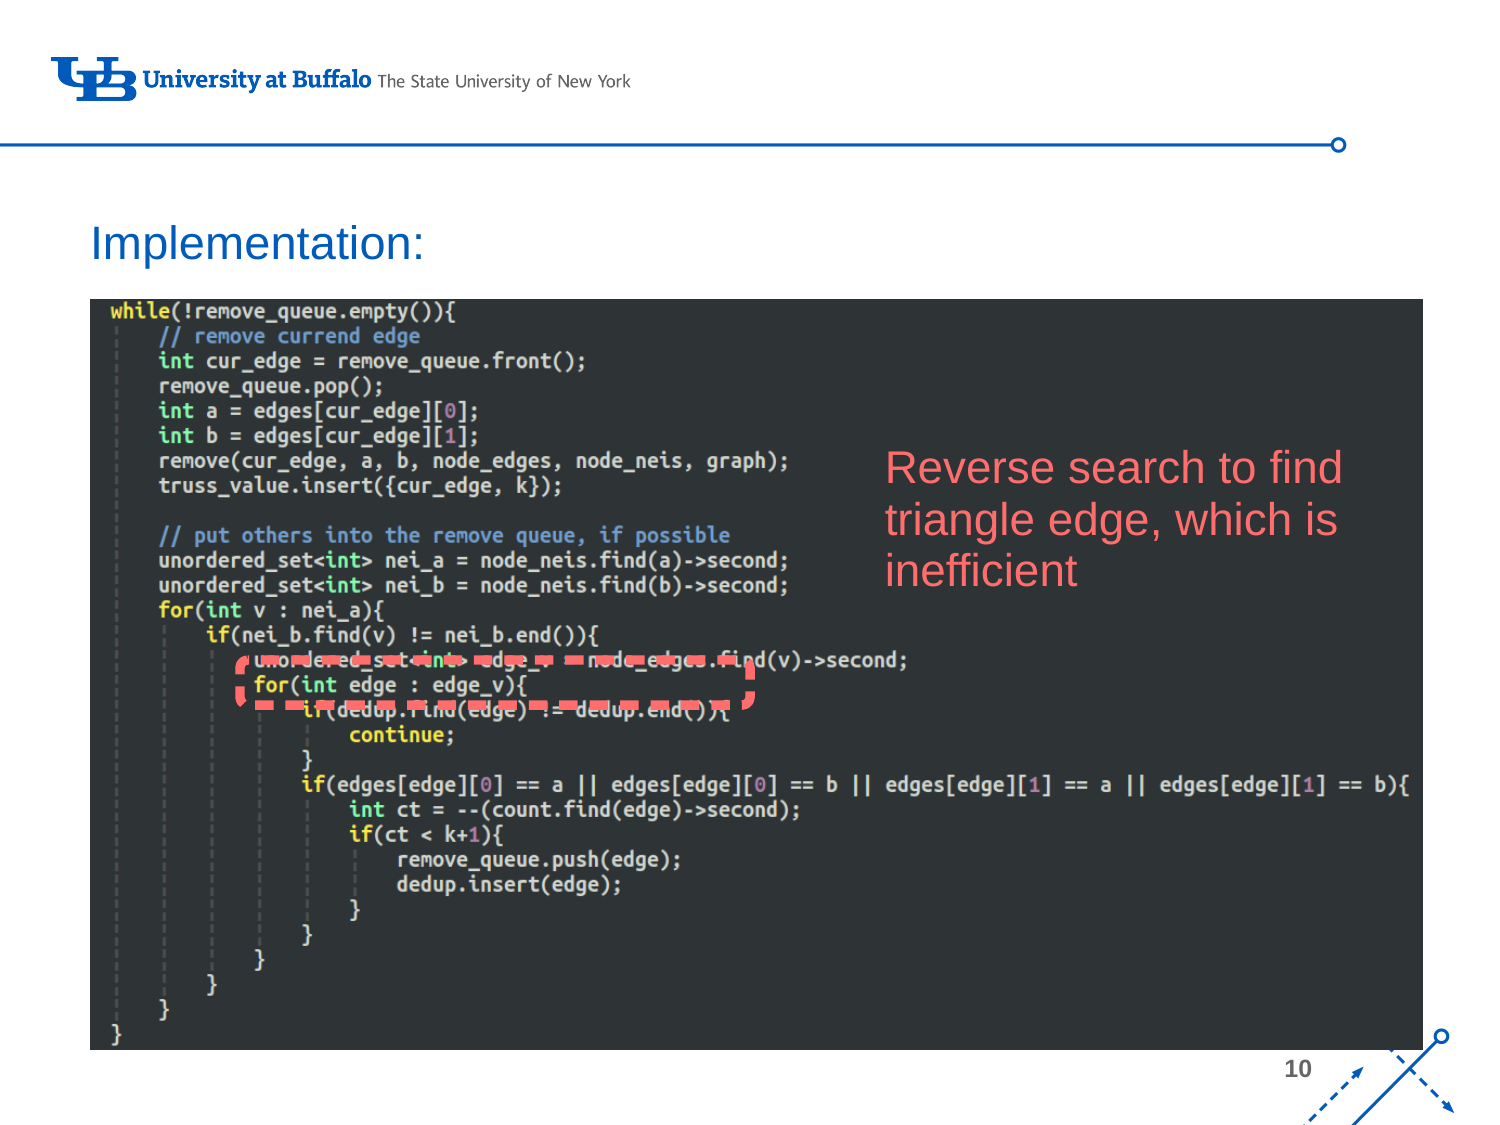

# Implementation:
Reverse search to find triangle edge, which is inefficient